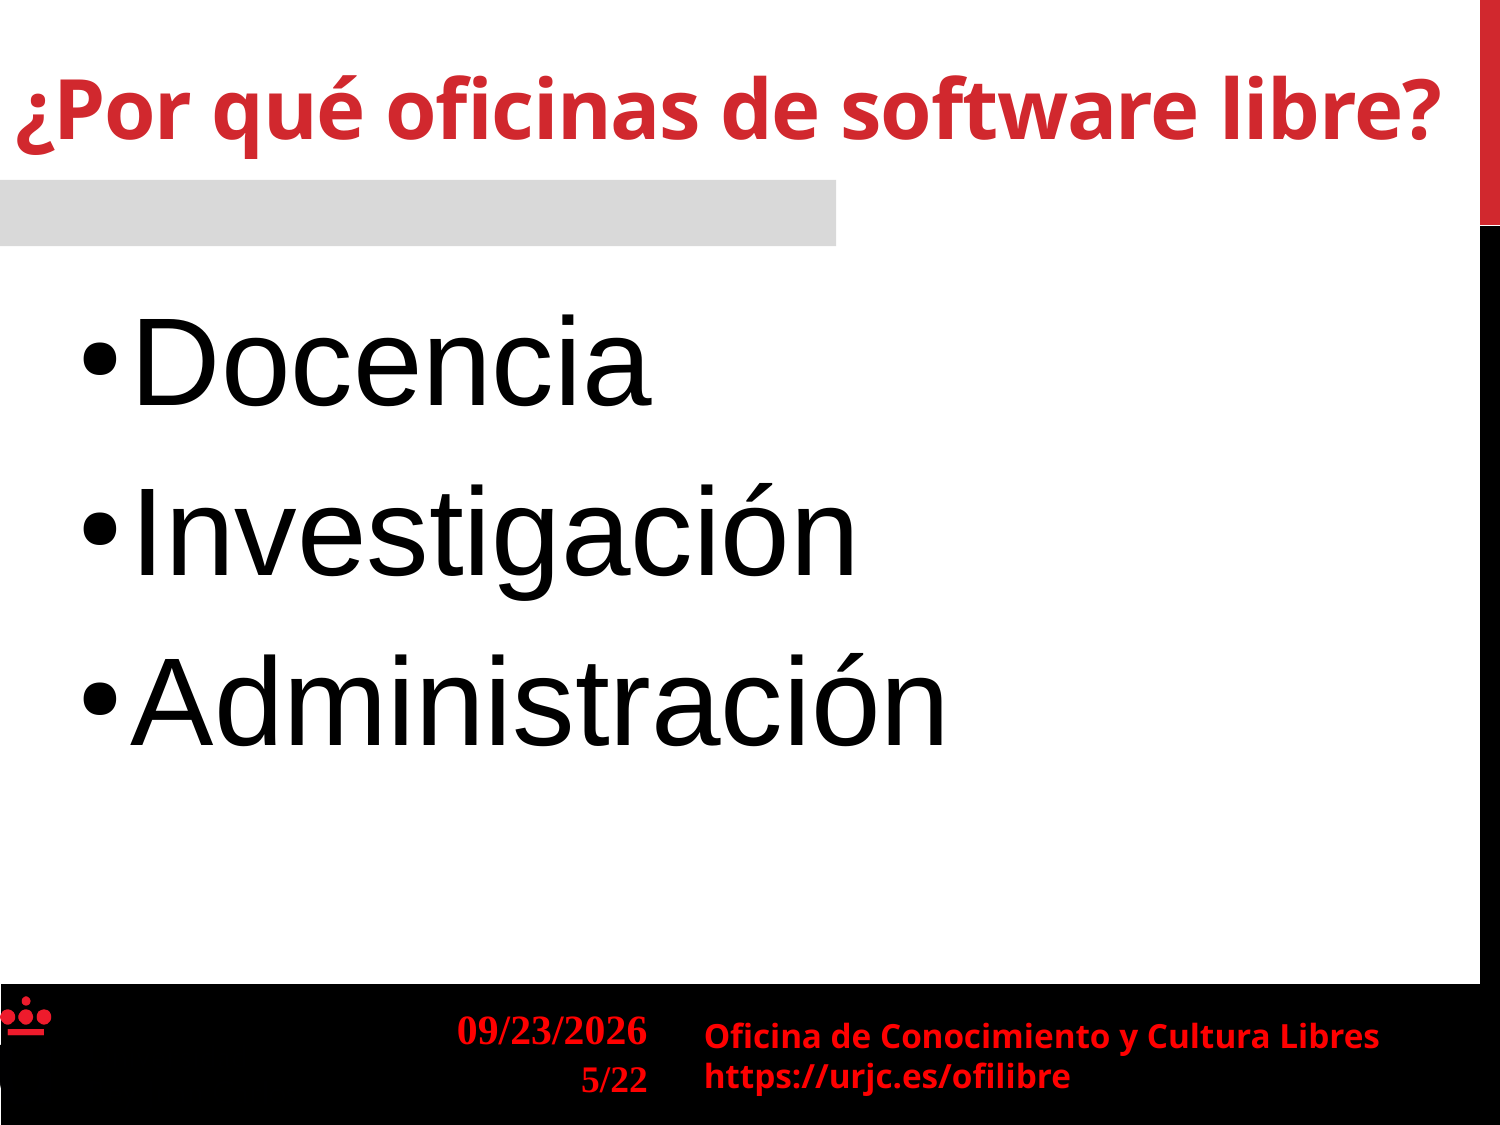

¿Por qué oficinas de software libre?
# Docencia
Investigación
Administración